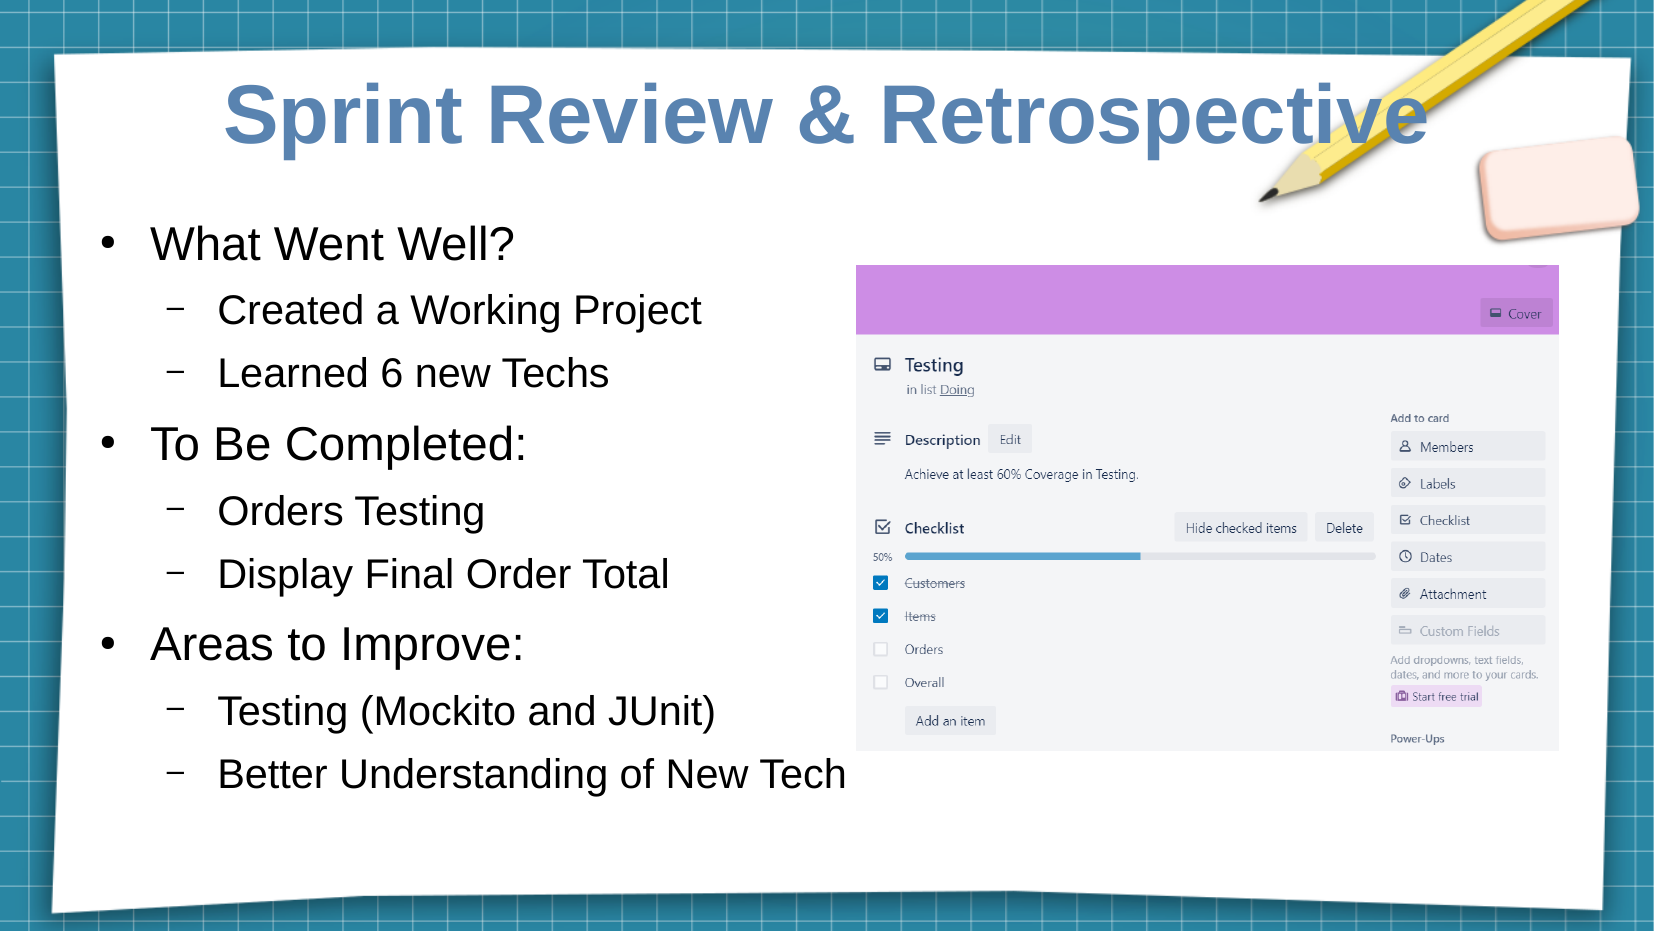

# Sprint Review & Retrospective
What Went Well?
Created a Working Project
Learned 6 new Techs
To Be Completed:
Orders Testing
Display Final Order Total
Areas to Improve:
Testing (Mockito and JUnit)
Better Understanding of New Tech